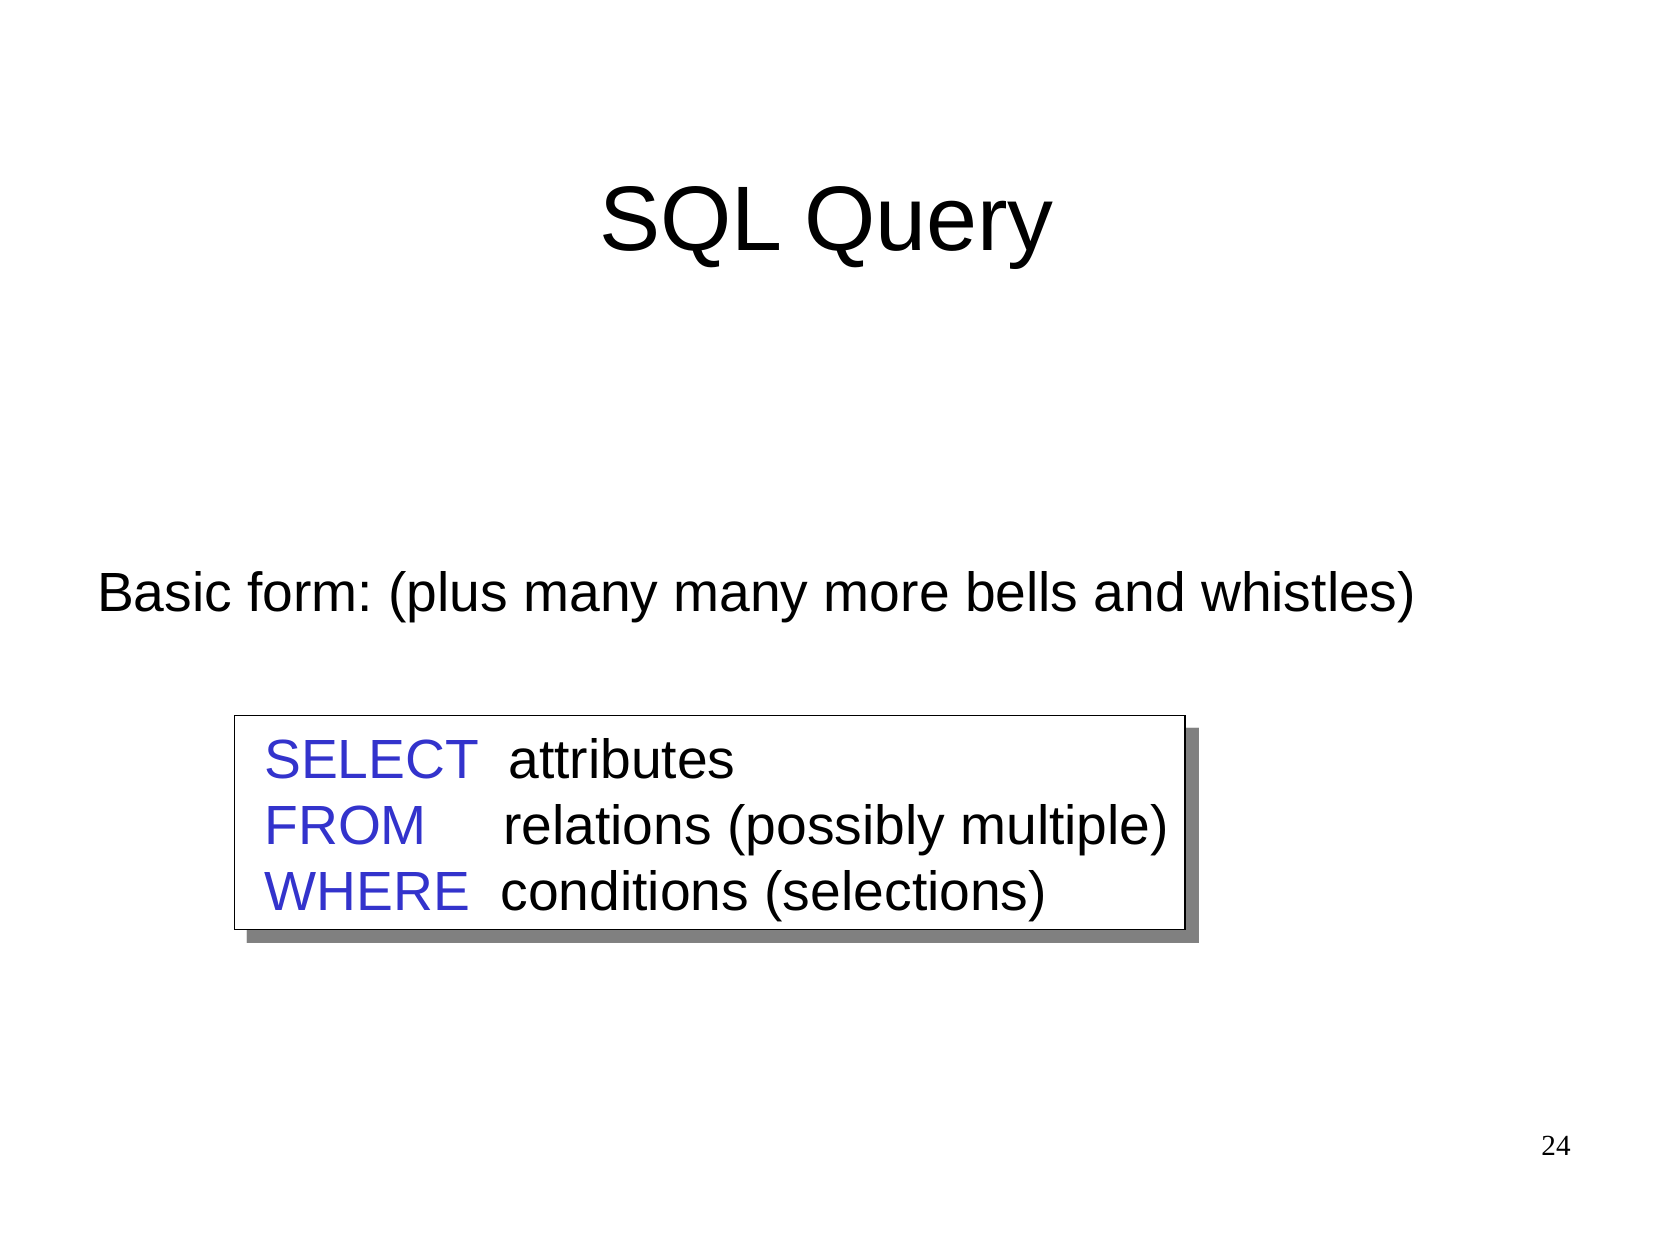

# SQL Query
Basic form: (plus many many more bells and whistles)
 SELECT attributes
 FROM relations (possibly multiple)
 WHERE conditions (selections)
24